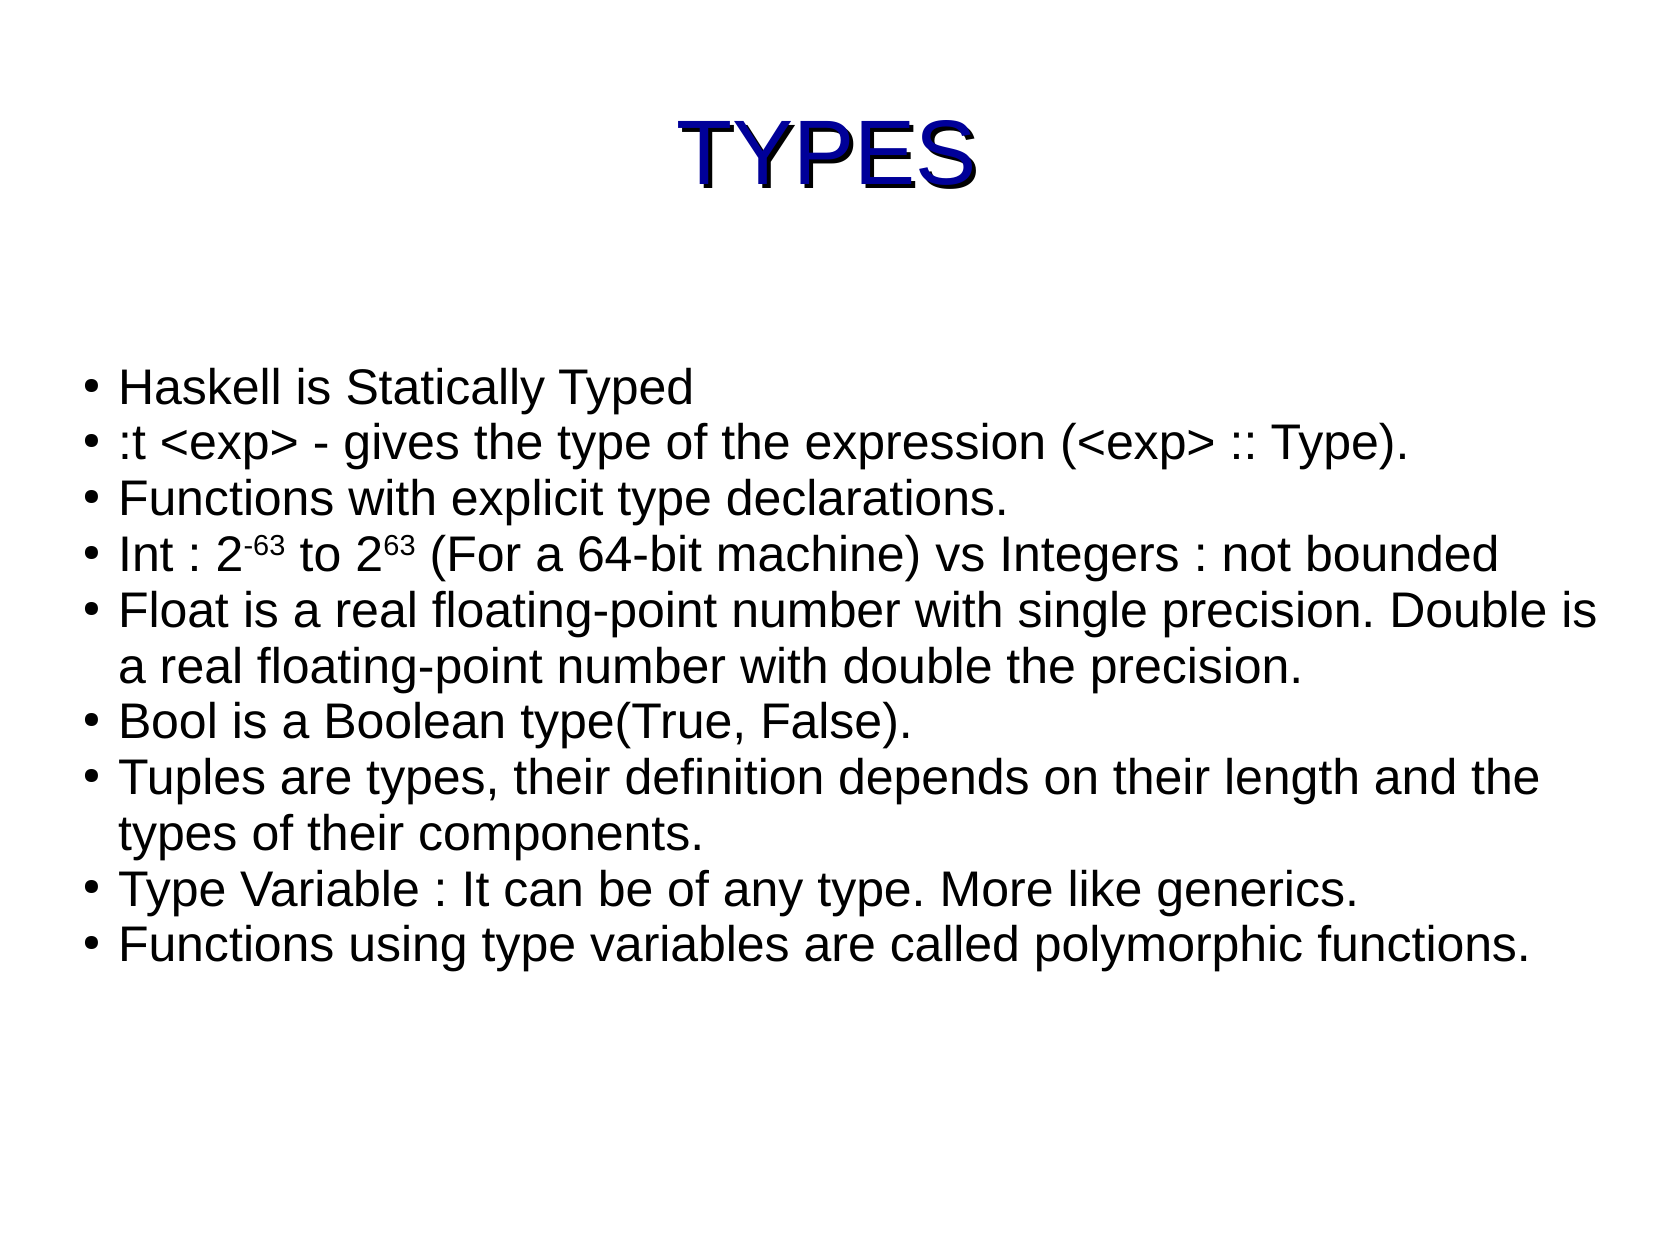

# TYPES
Haskell is Statically Typed
:t <exp> - gives the type of the expression (<exp> :: Type).
Functions with explicit type declarations.
Int : 2-63 to 263 (For a 64-bit machine) vs Integers : not bounded
Float is a real floating-point number with single precision. Double is a real floating-point number with double the precision.
Bool is a Boolean type(True, False).
Tuples are types, their definition depends on their length and the types of their components.
Type Variable : It can be of any type. More like generics.
Functions using type variables are called polymorphic functions.